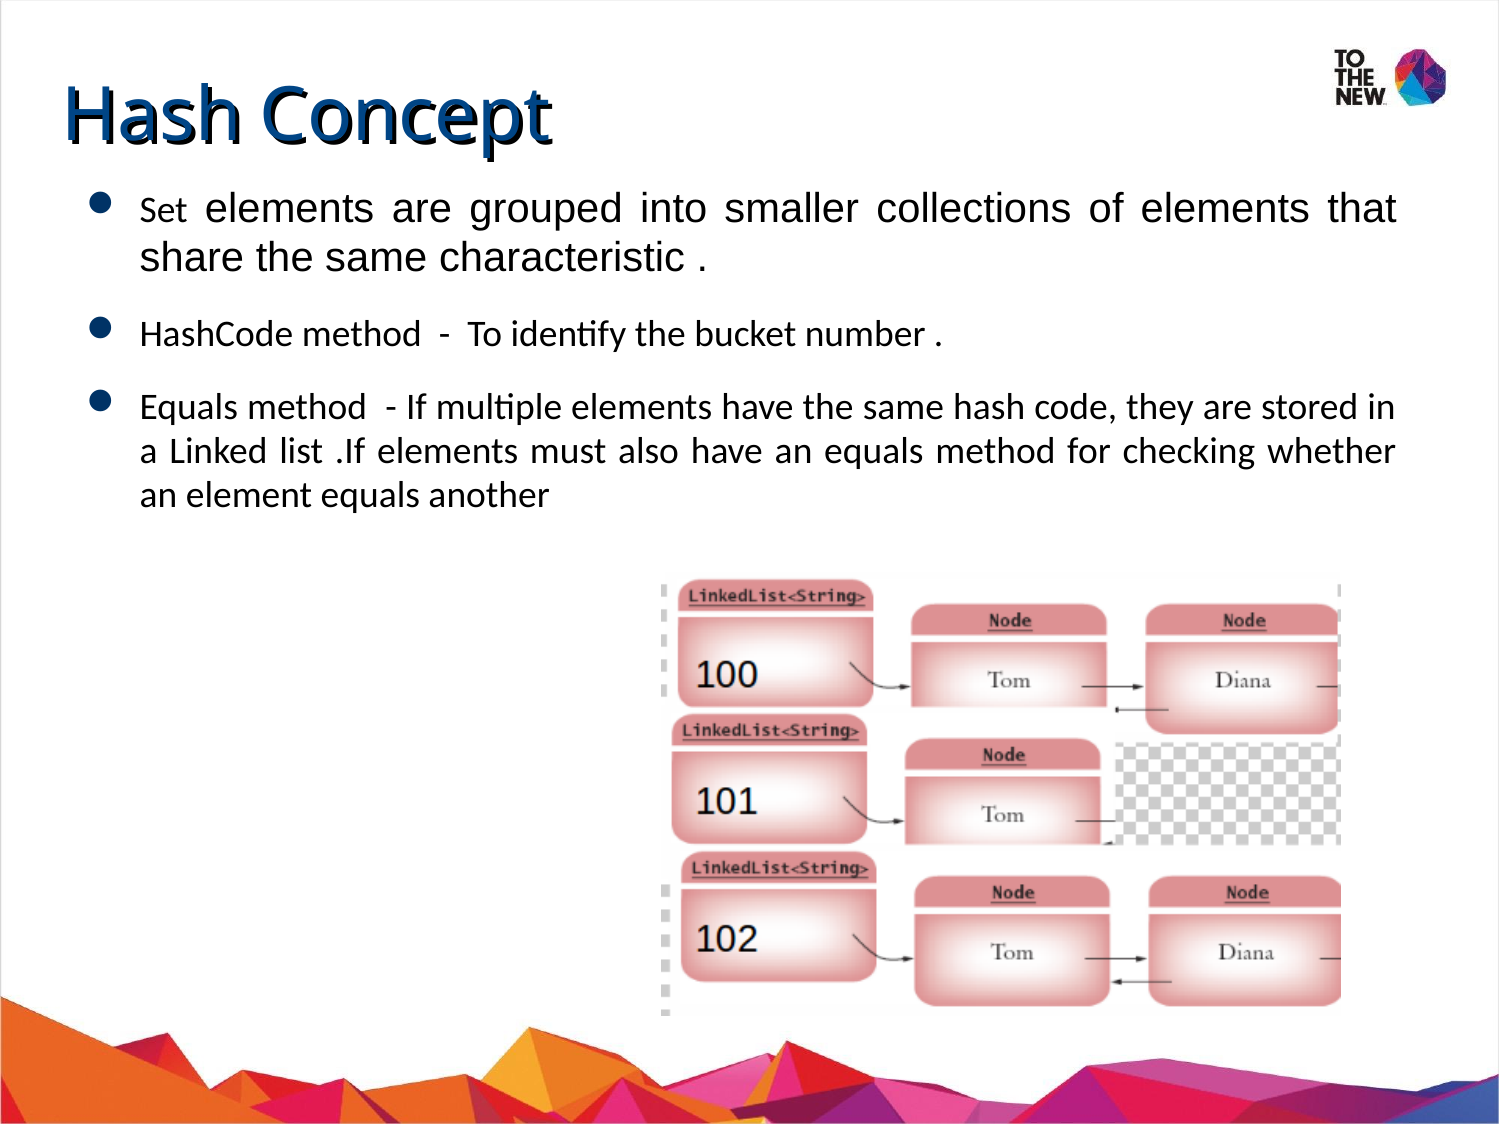

Hash Concept
Set elements are grouped into smaller collections of elements that share the same characteristic .
HashCode method - To identify the bucket number .
Equals method - If multiple elements have the same hash code, they are stored in a Linked list .If elements must also have an equals method for checking whether an element equals another